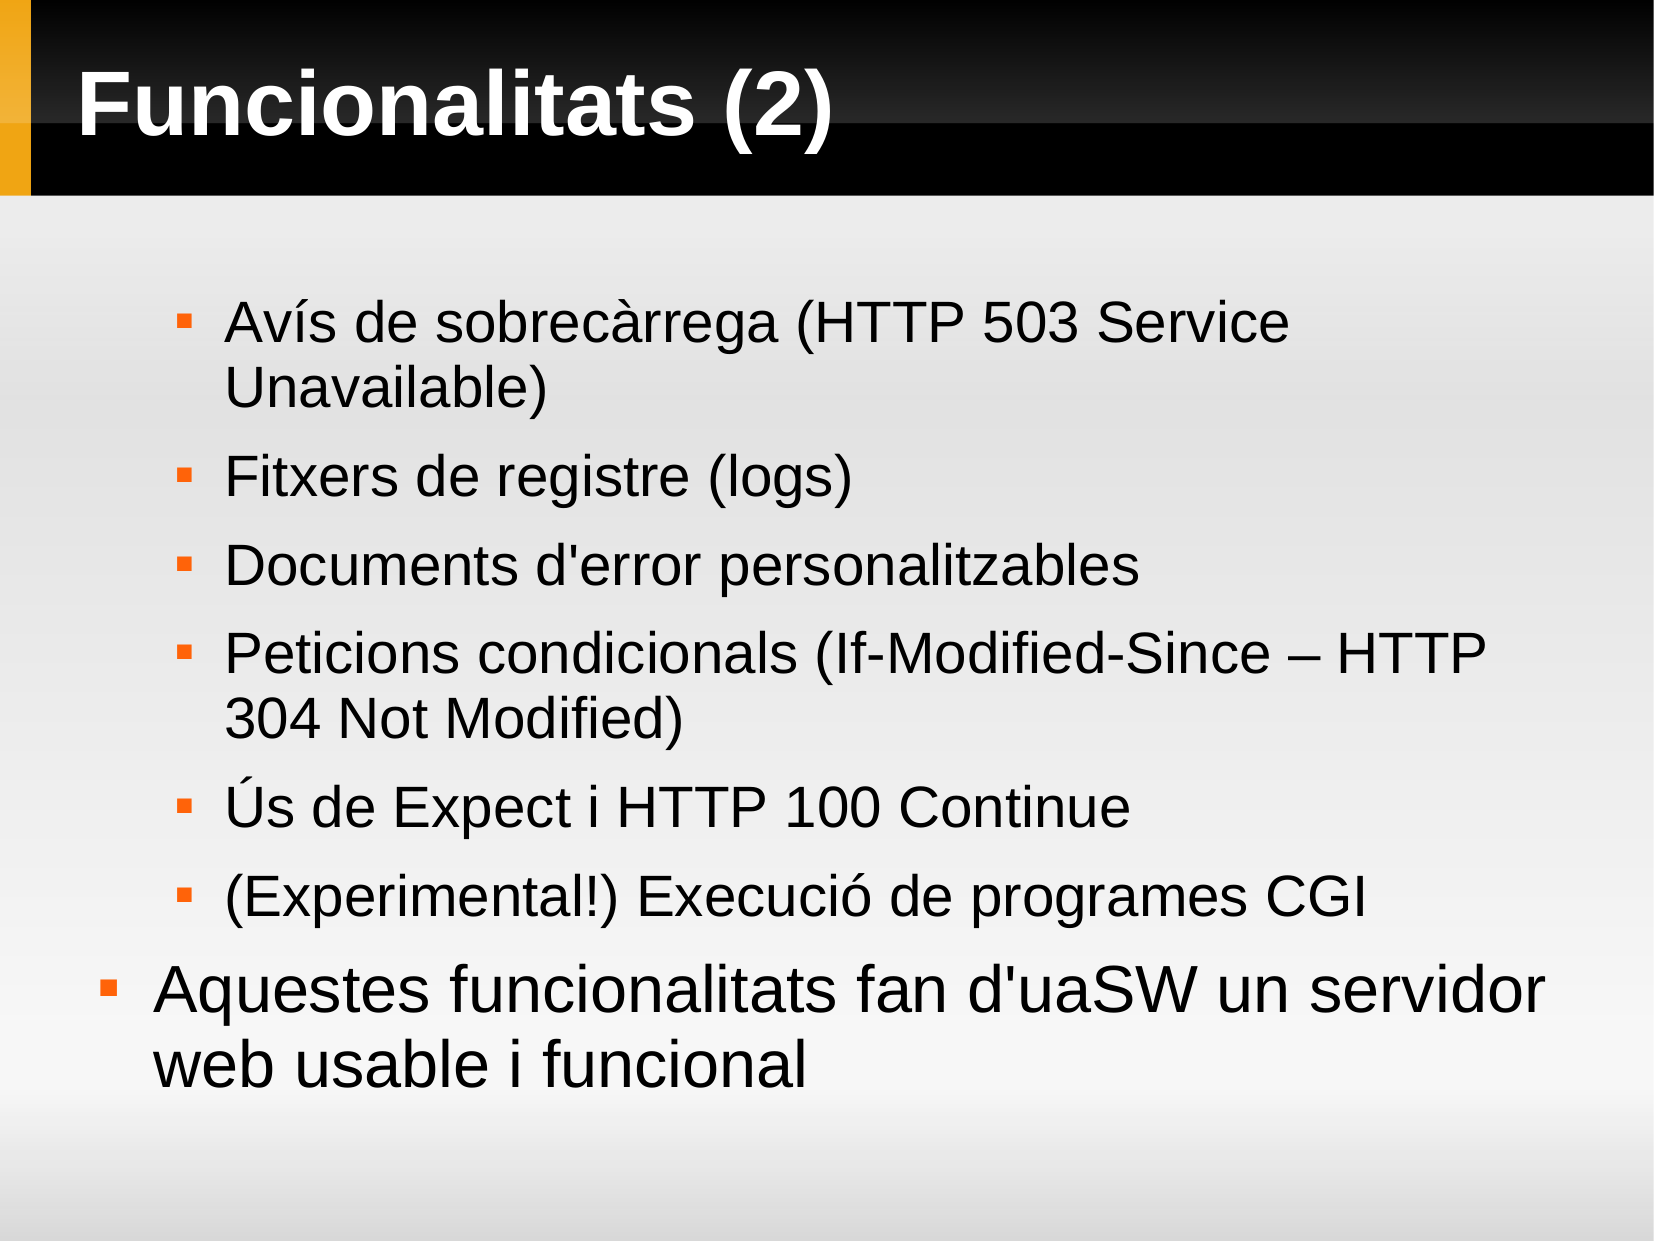

# Funcionalitats (2)
Avís de sobrecàrrega (HTTP 503 Service Unavailable)
Fitxers de registre (logs)
Documents d'error personalitzables
Peticions condicionals (If-Modified-Since – HTTP 304 Not Modified)
Ús de Expect i HTTP 100 Continue
(Experimental!) Execució de programes CGI
Aquestes funcionalitats fan d'uaSW un servidor web usable i funcional